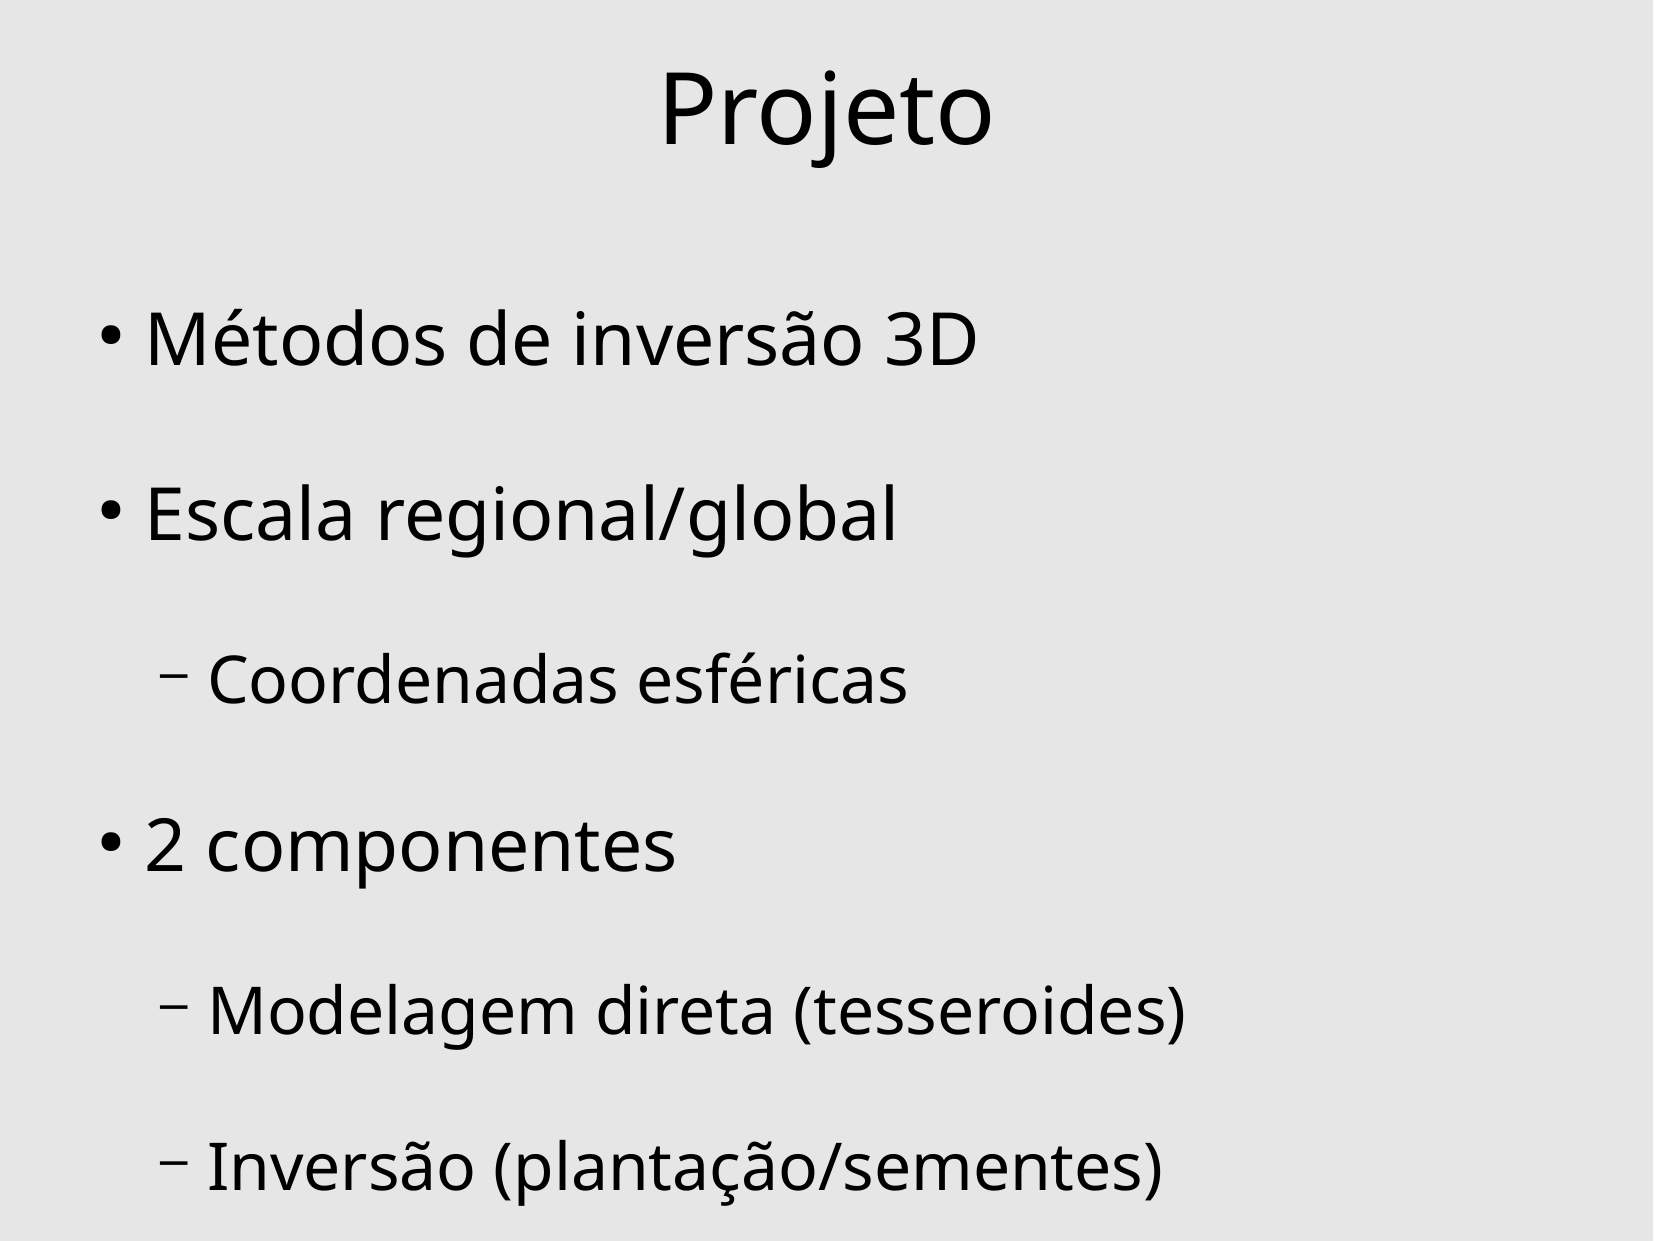

# Projeto
Métodos de inversão 3D
Escala regional/global
Coordenadas esféricas
2 componentes
Modelagem direta (tesseroides)
Inversão (plantação/sementes)